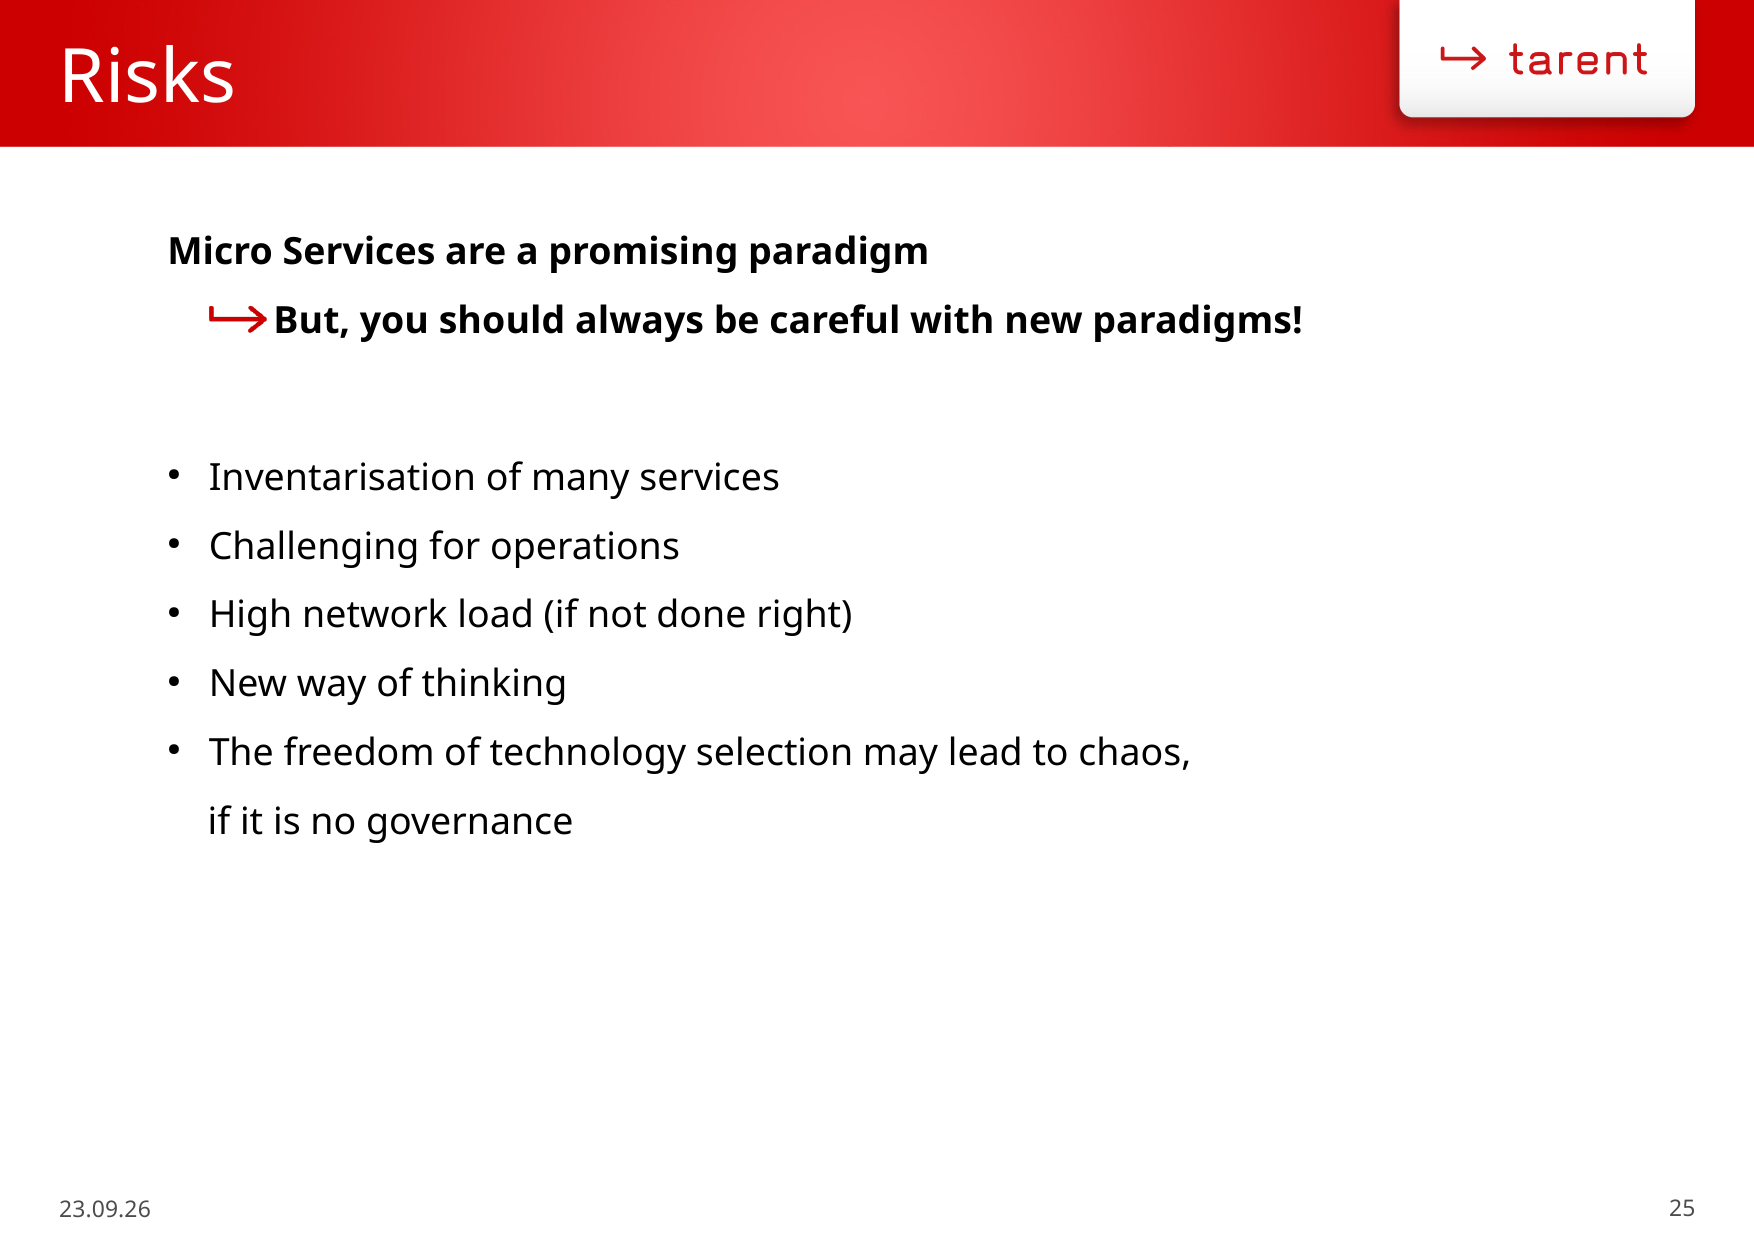

# Risks
Micro Services are a promising paradigm
But, you should always be careful with new paradigms!
Inventarisation of many services
Challenging for operations
High network load (if not done right)
New way of thinking
The freedom of technology selection may lead to chaos,
if it is no governance